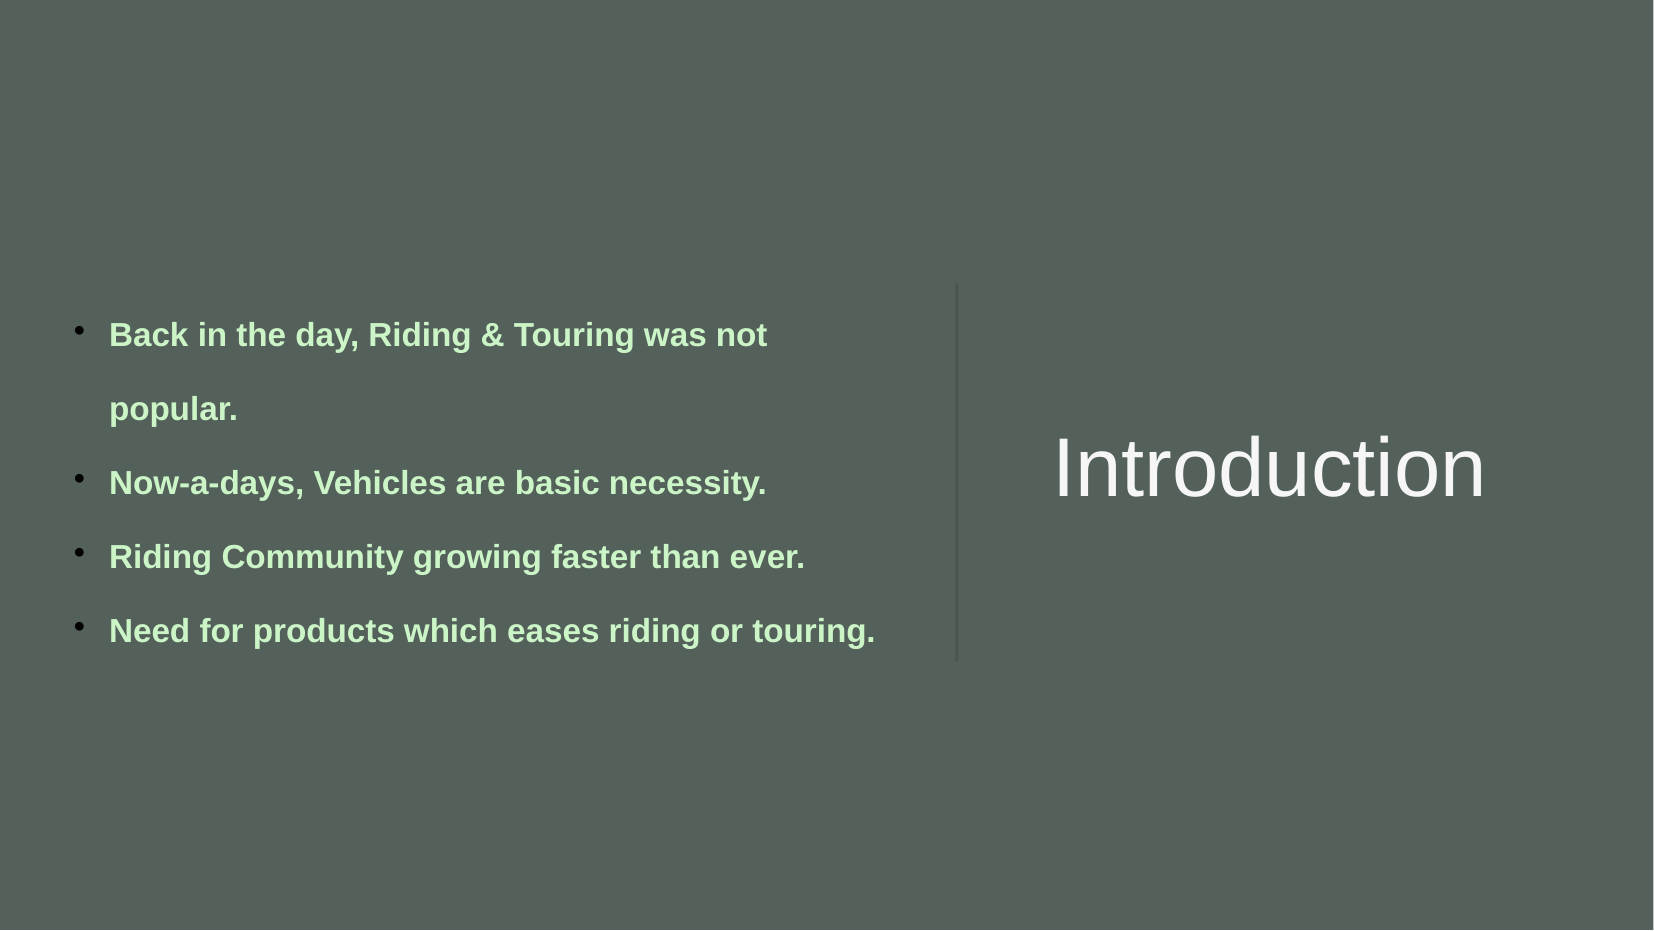

Back in the day, Riding & Touring was not popular.
Now-a-days, Vehicles are basic necessity.
Riding Community growing faster than ever.
Need for products which eases riding or touring.
# Introduction